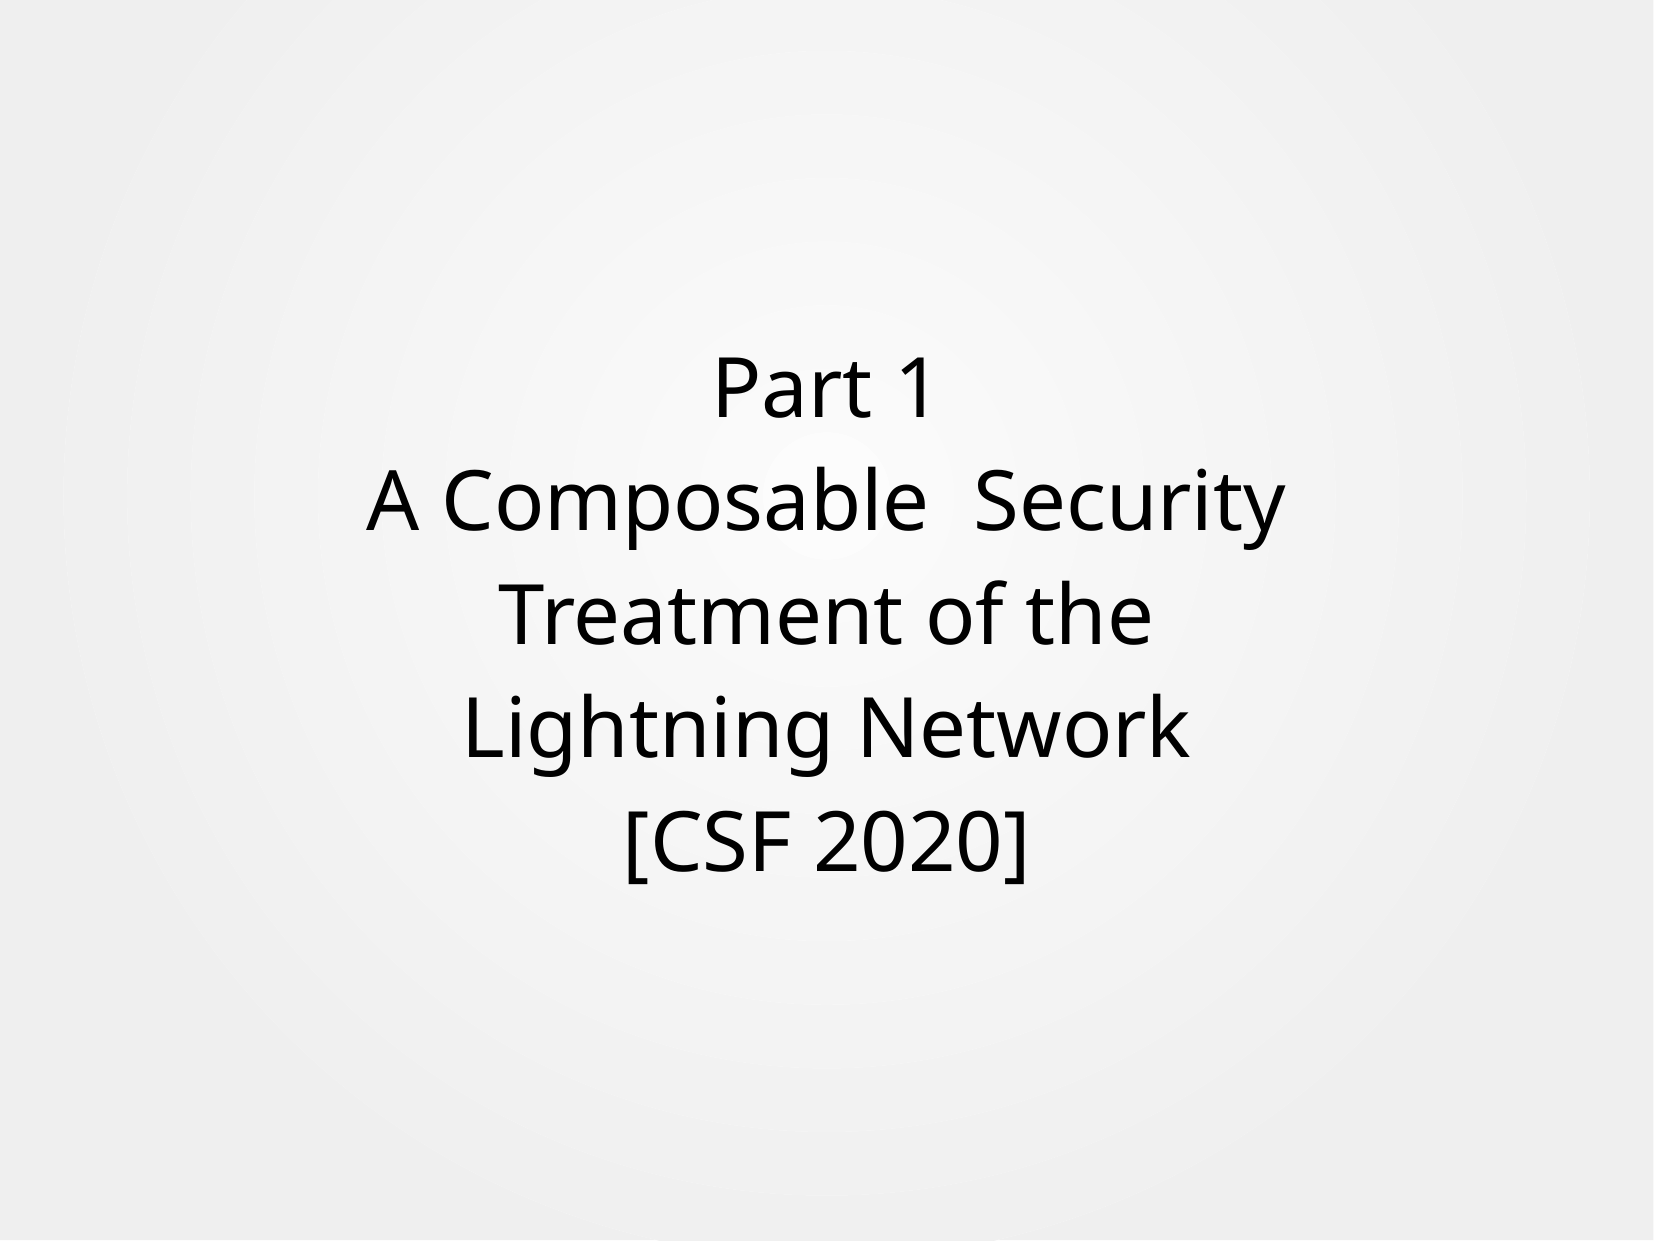

# Part 1
A Composable Security Treatment of the Lightning Network
[CSF 2020]